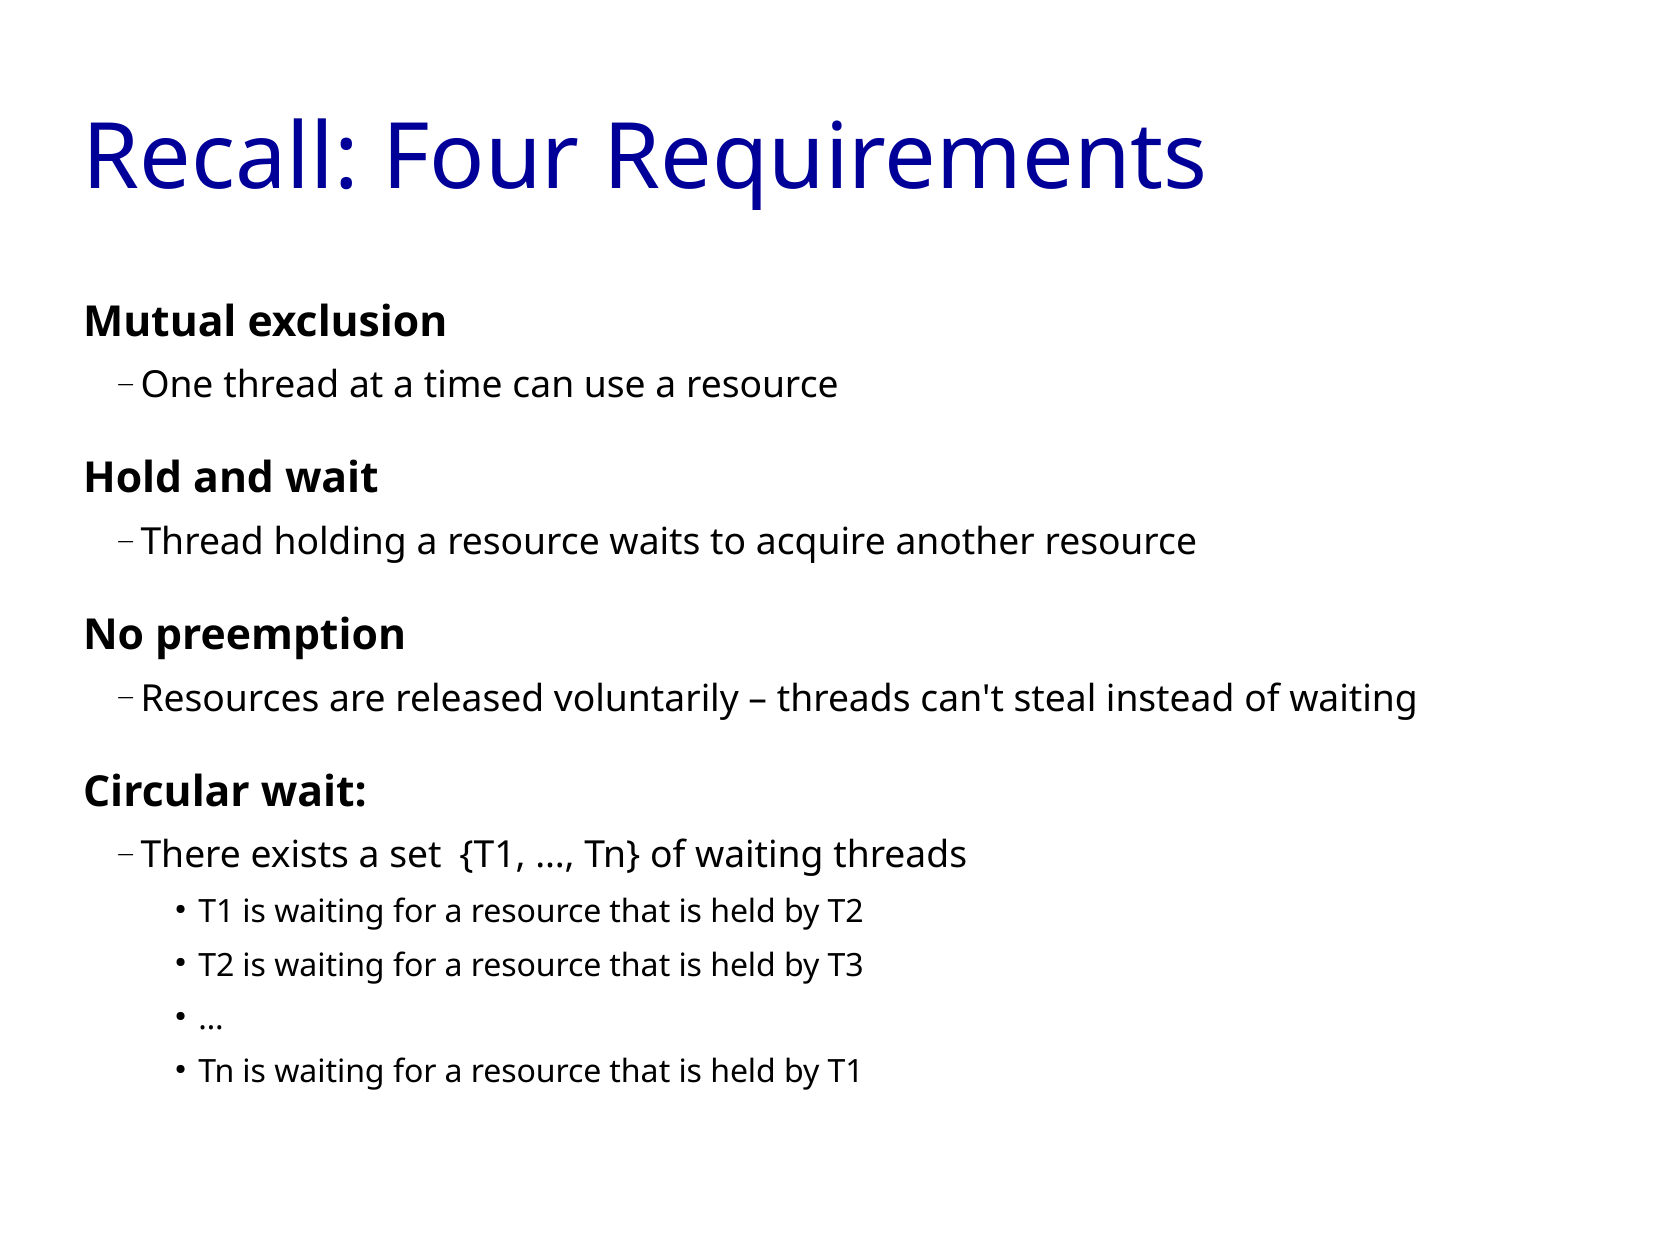

# Recall: Four Requirements
Mutual exclusion
One thread at a time can use a resource
Hold and wait
Thread holding a resource waits to acquire another resource
No preemption
Resources are released voluntarily – threads can't steal instead of waiting
Circular wait:
There exists a set {T1, …, Tn} of waiting threads
T1 is waiting for a resource that is held by T2
T2 is waiting for a resource that is held by T3
…
Tn is waiting for a resource that is held by T1